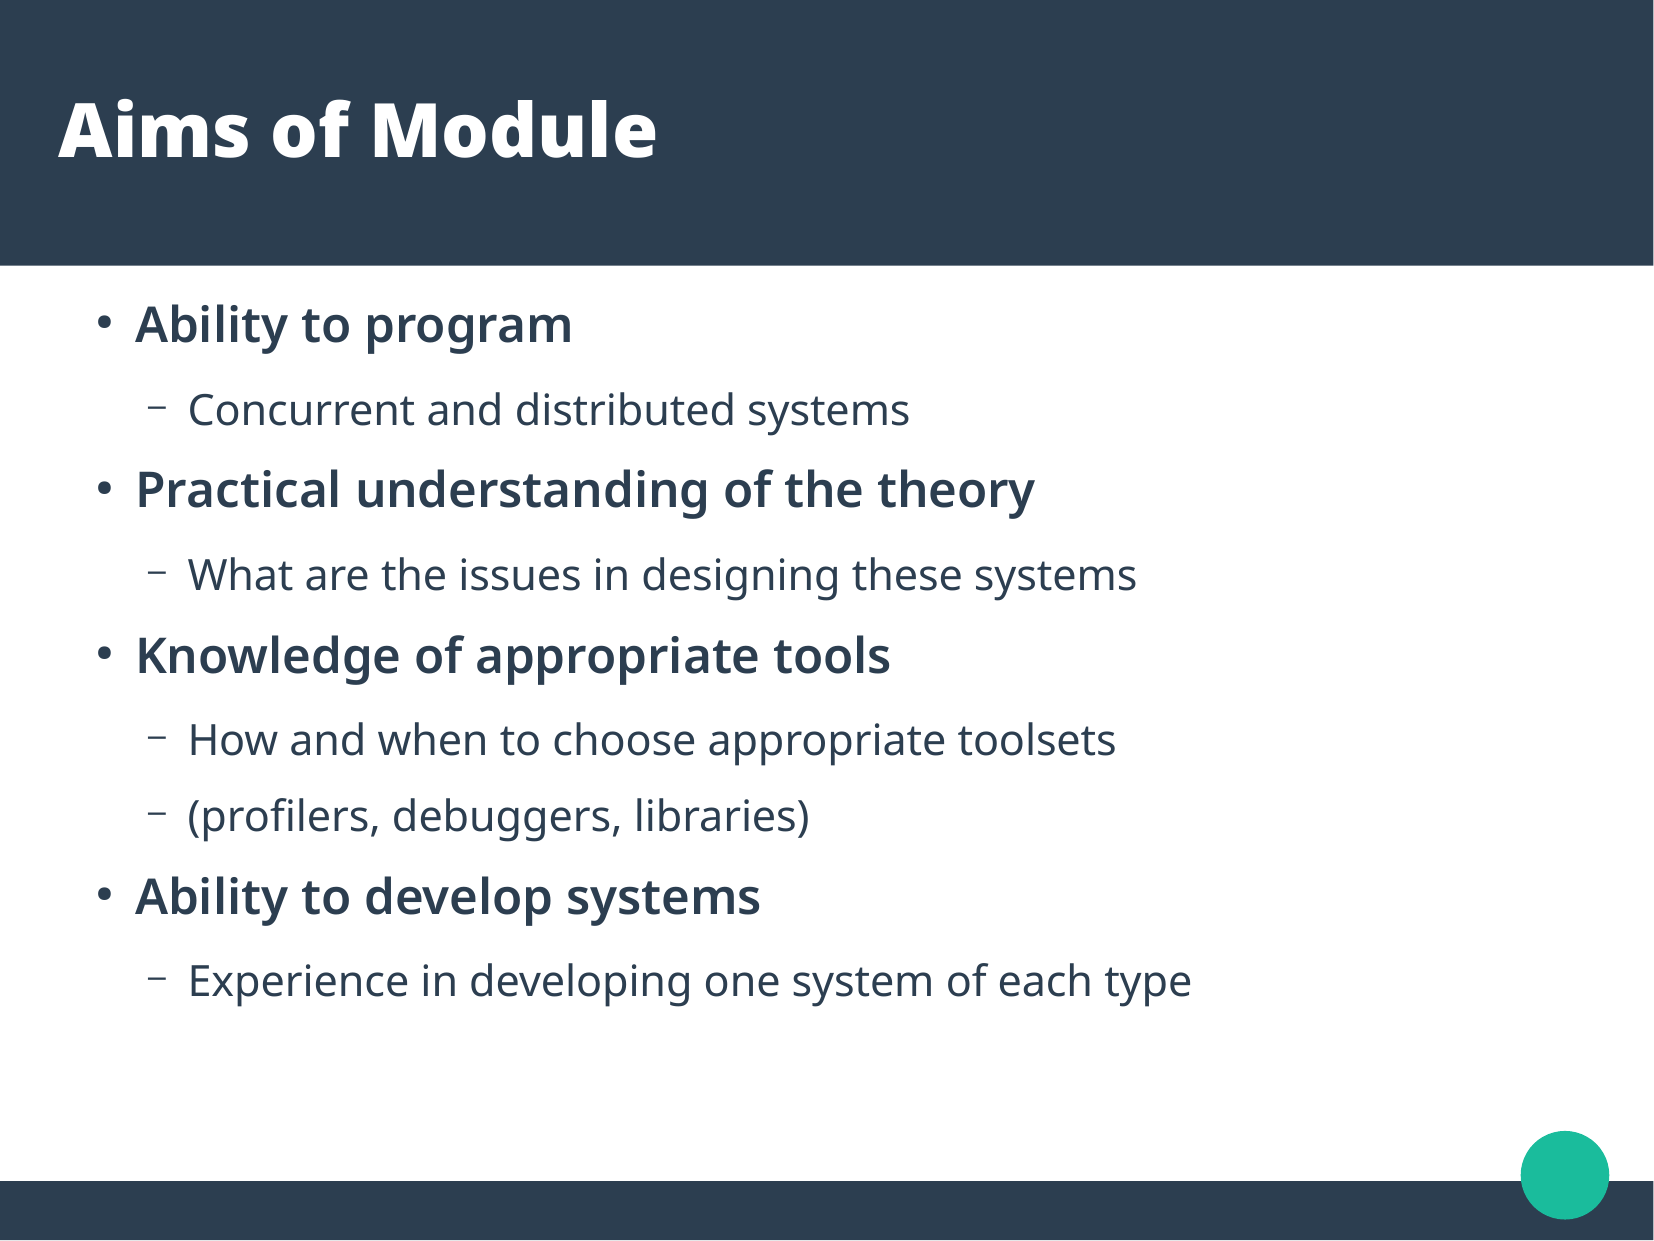

# Aims of Module
Ability to program
Concurrent and distributed systems
Practical understanding of the theory
What are the issues in designing these systems
Knowledge of appropriate tools
How and when to choose appropriate toolsets
(profilers, debuggers, libraries)
Ability to develop systems
Experience in developing one system of each type